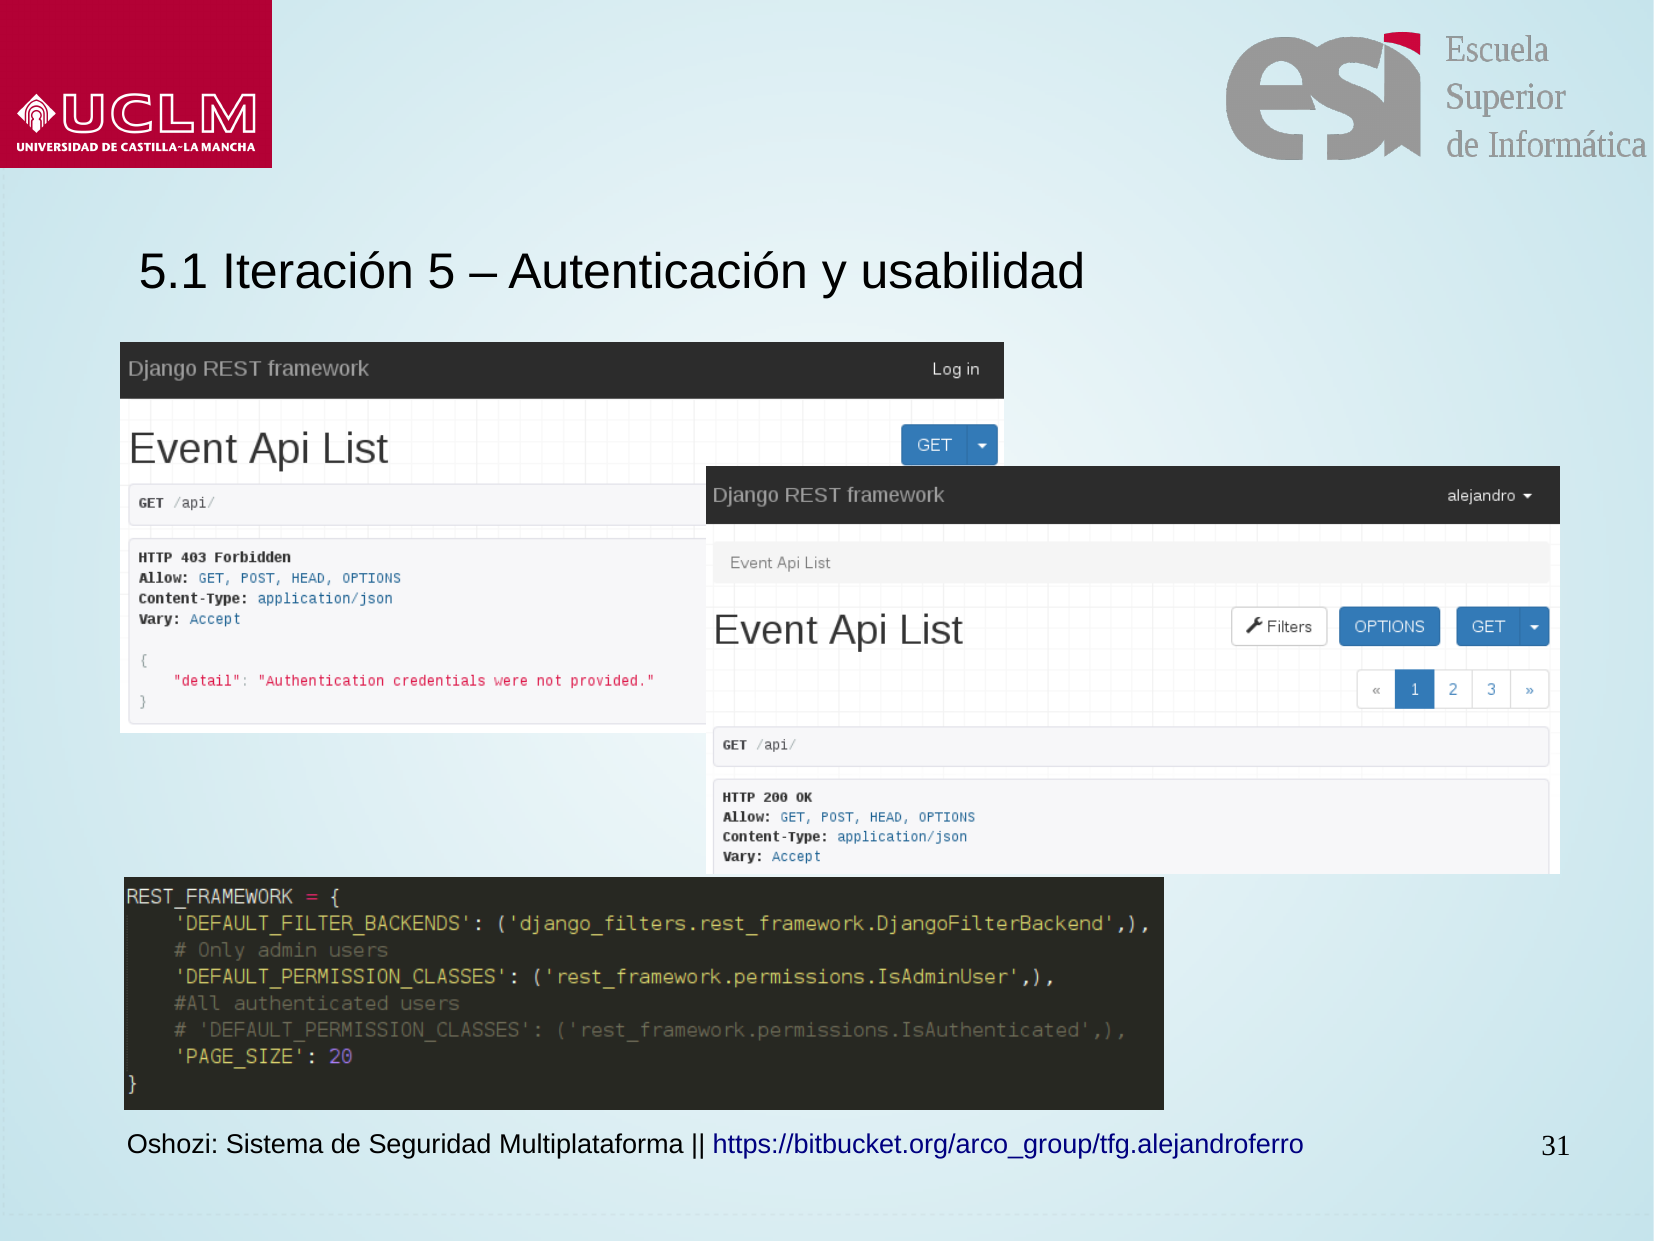

5.1 Iteración 5 – Autenticación y usabilidad
Oshozi: Sistema de Seguridad Multiplataforma || https://bitbucket.org/arco_group/tfg.alejandroferro
31